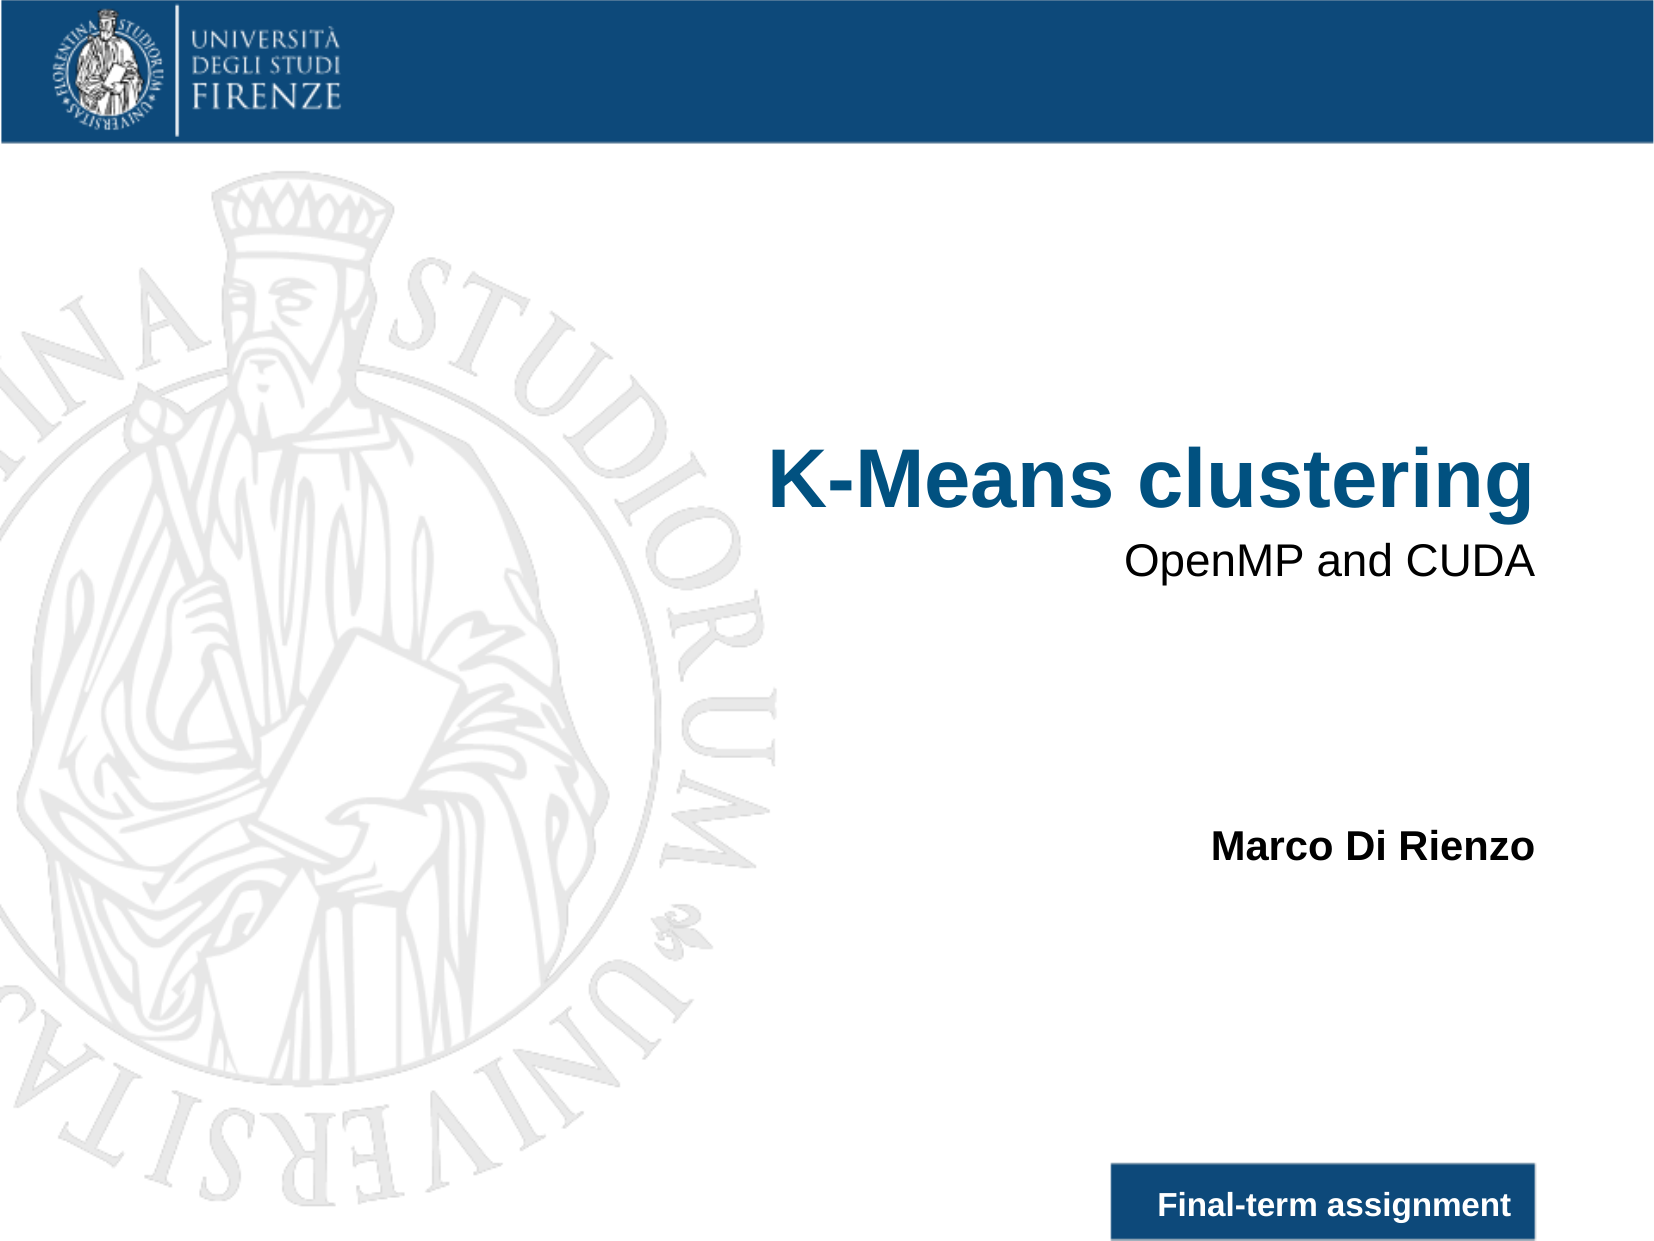

# K-Means clustering
OpenMP and CUDA
Marco Di Rienzo
Final-term assignment